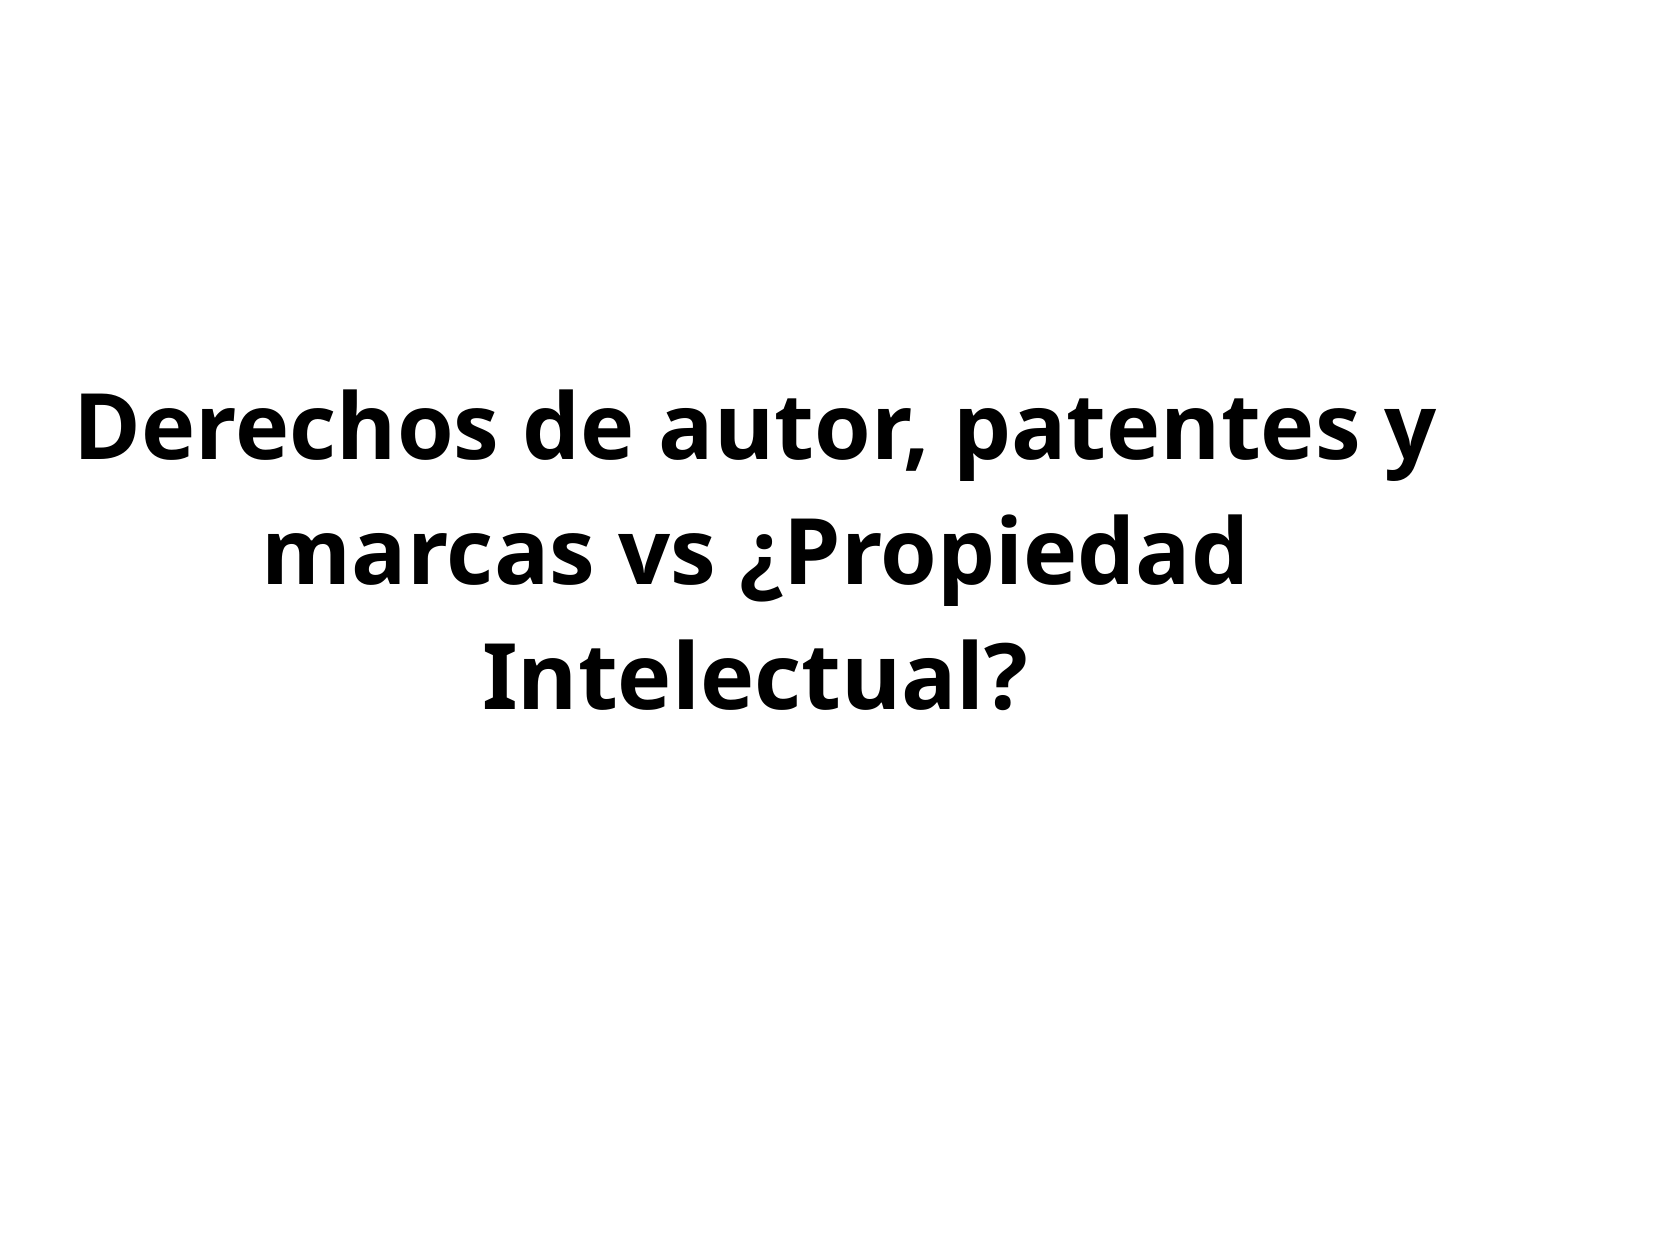

Derechos de autor, patentes y marcas vs ¿Propiedad Intelectual?